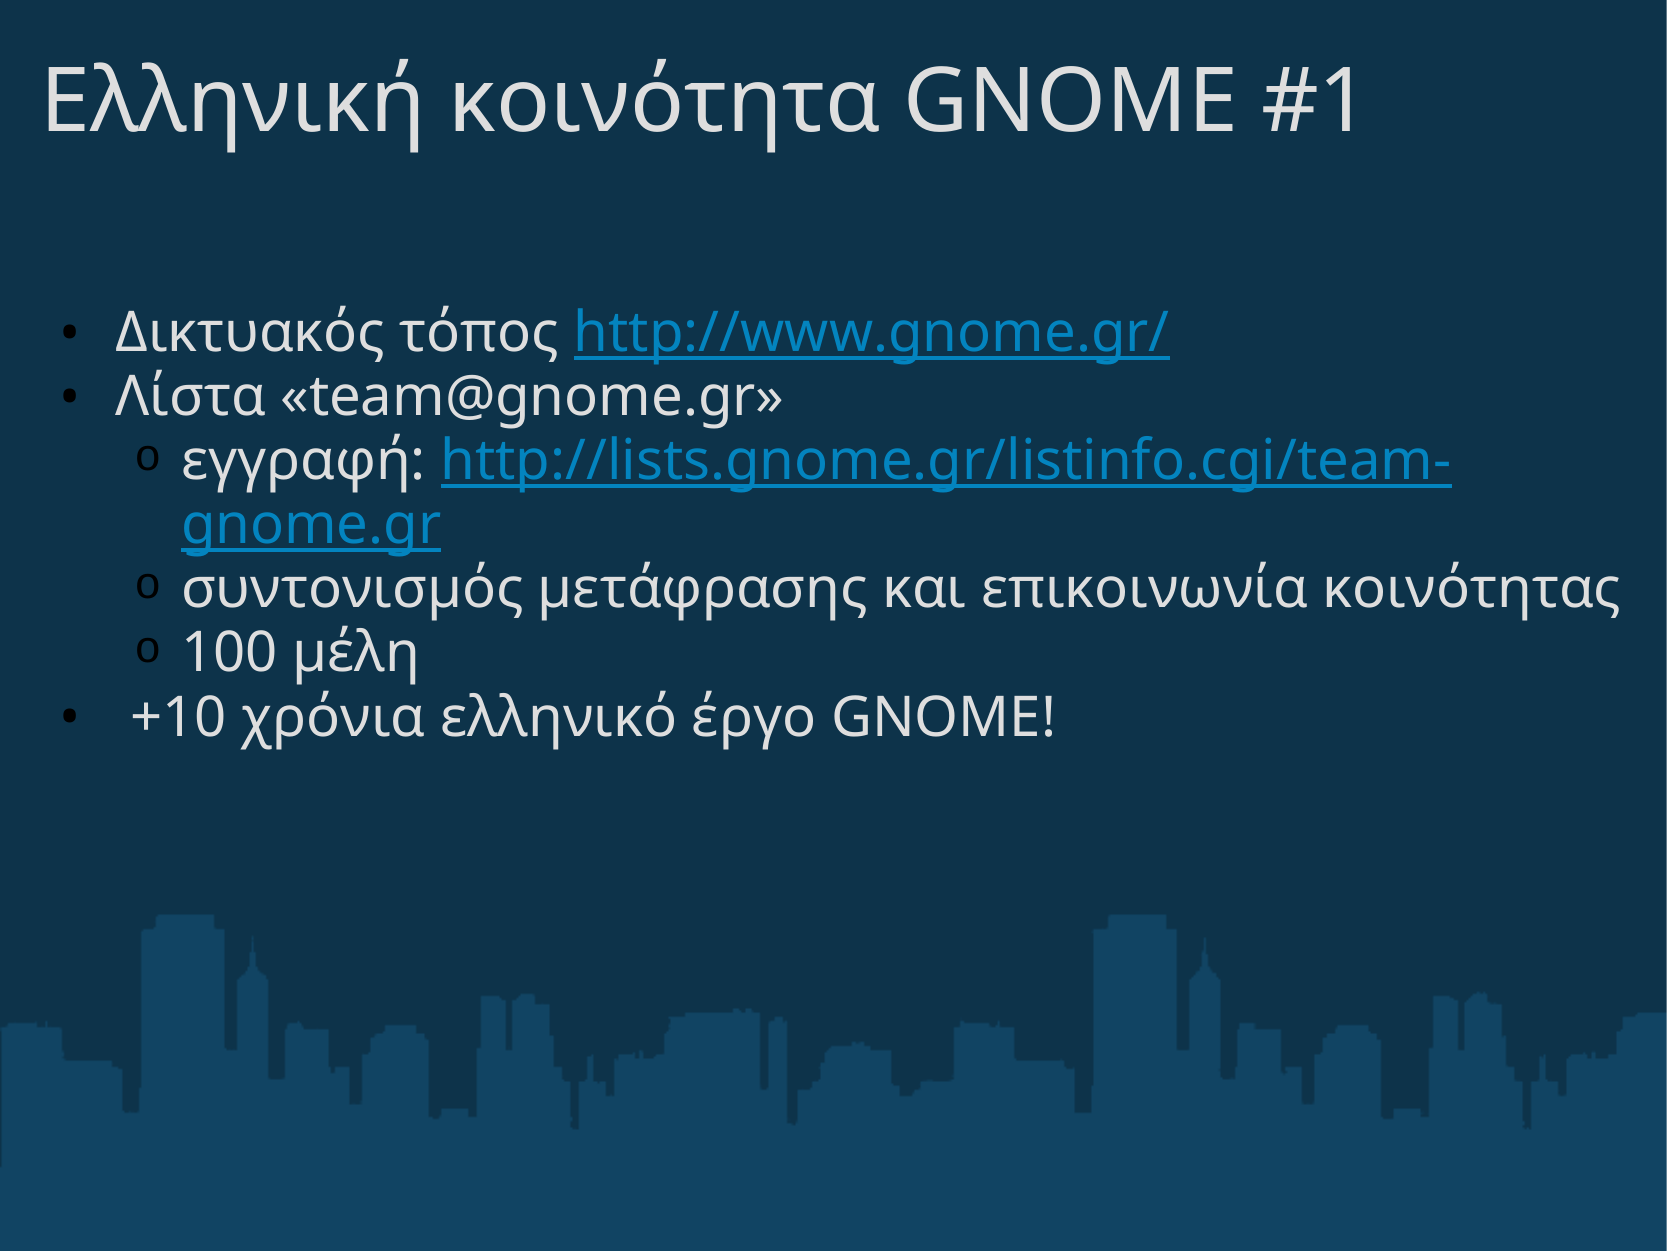

# Ελληνική κοινότητα GNOME #1
Δικτυακός τόπος http://www.gnome.gr/
Λίστα «team@gnome.gr»
εγγραφή: http://lists.gnome.gr/listinfo.cgi/team-gnome.gr
συντονισμός μετάφρασης και επικοινωνία κοινότητας
100 μέλη
 +10 χρόνια ελληνικό έργο GNOME!